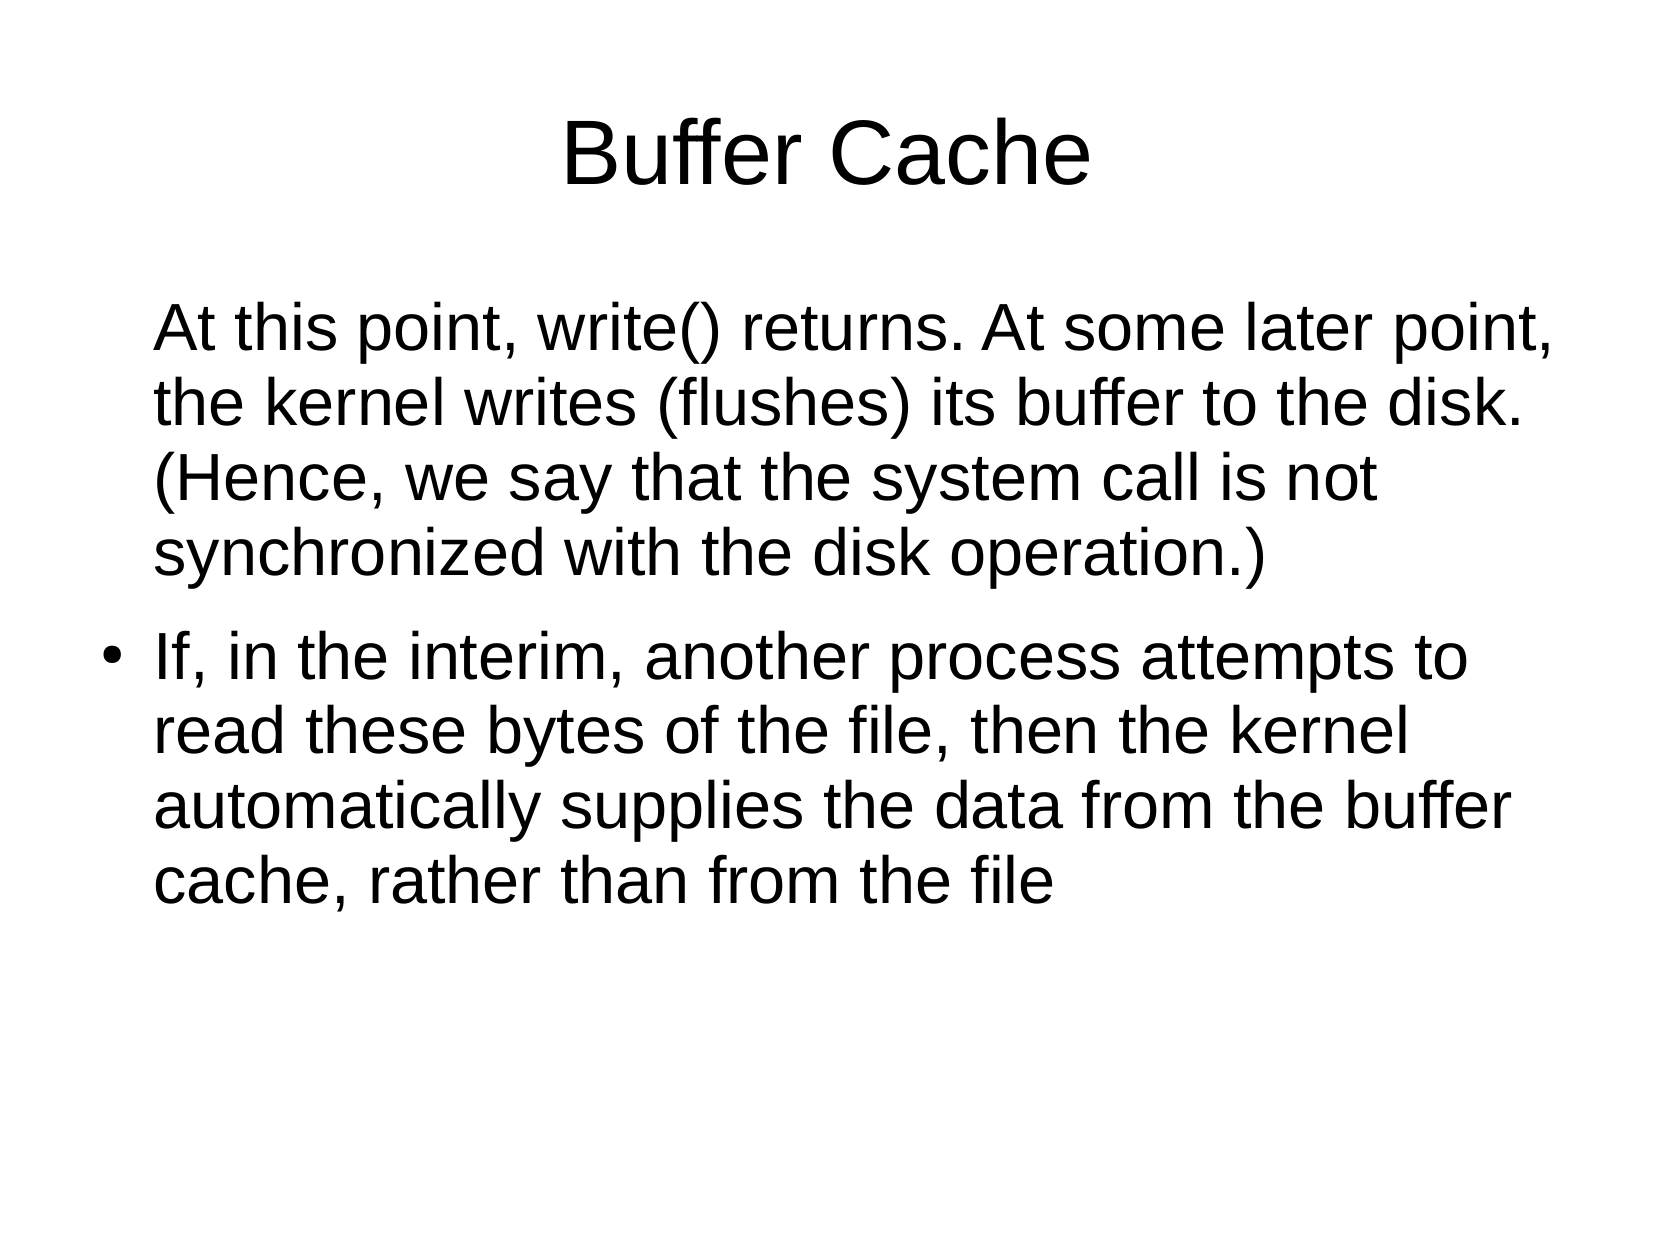

# Buffer Cache
At this point, write() returns. At some later point, the kernel writes (flushes) its buffer to the disk. (Hence, we say that the system call is not synchronized with the disk operation.)
If, in the interim, another process attempts to read these bytes of the file, then the kernel automatically supplies the data from the buffer cache, rather than from the file